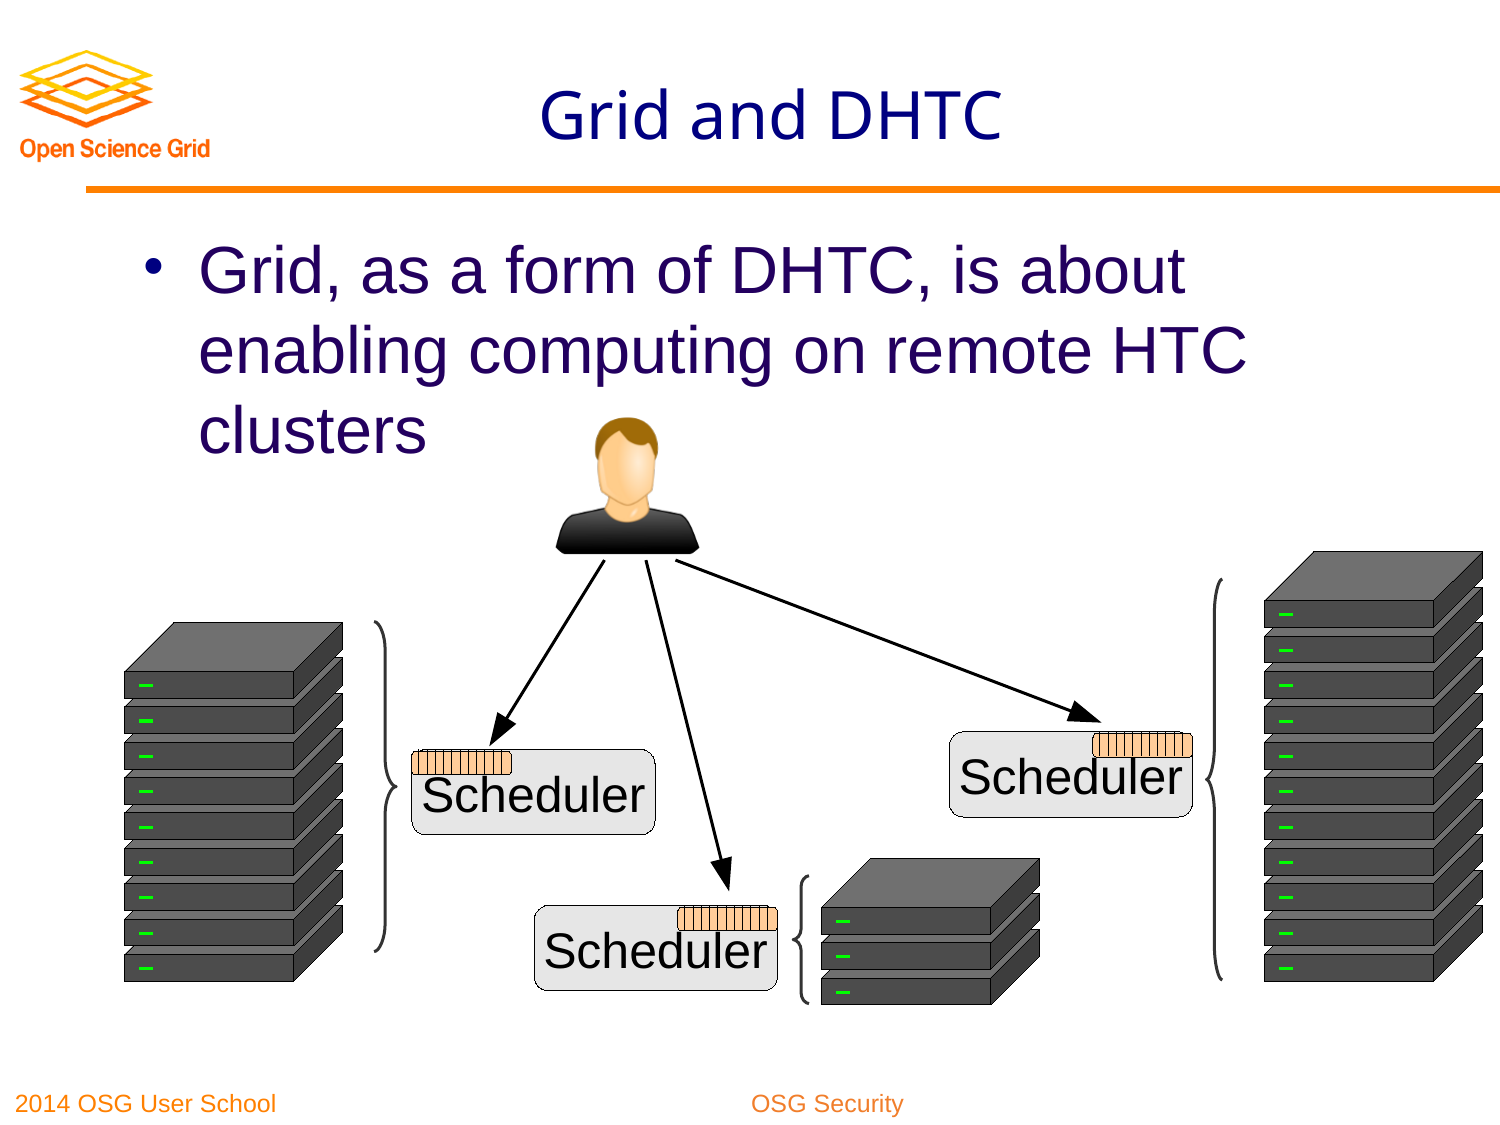

# Grid and DHTC
Grid, as a form of DHTC, is about enabling computing on remote HTC clusters
Scheduler
Scheduler
Scheduler